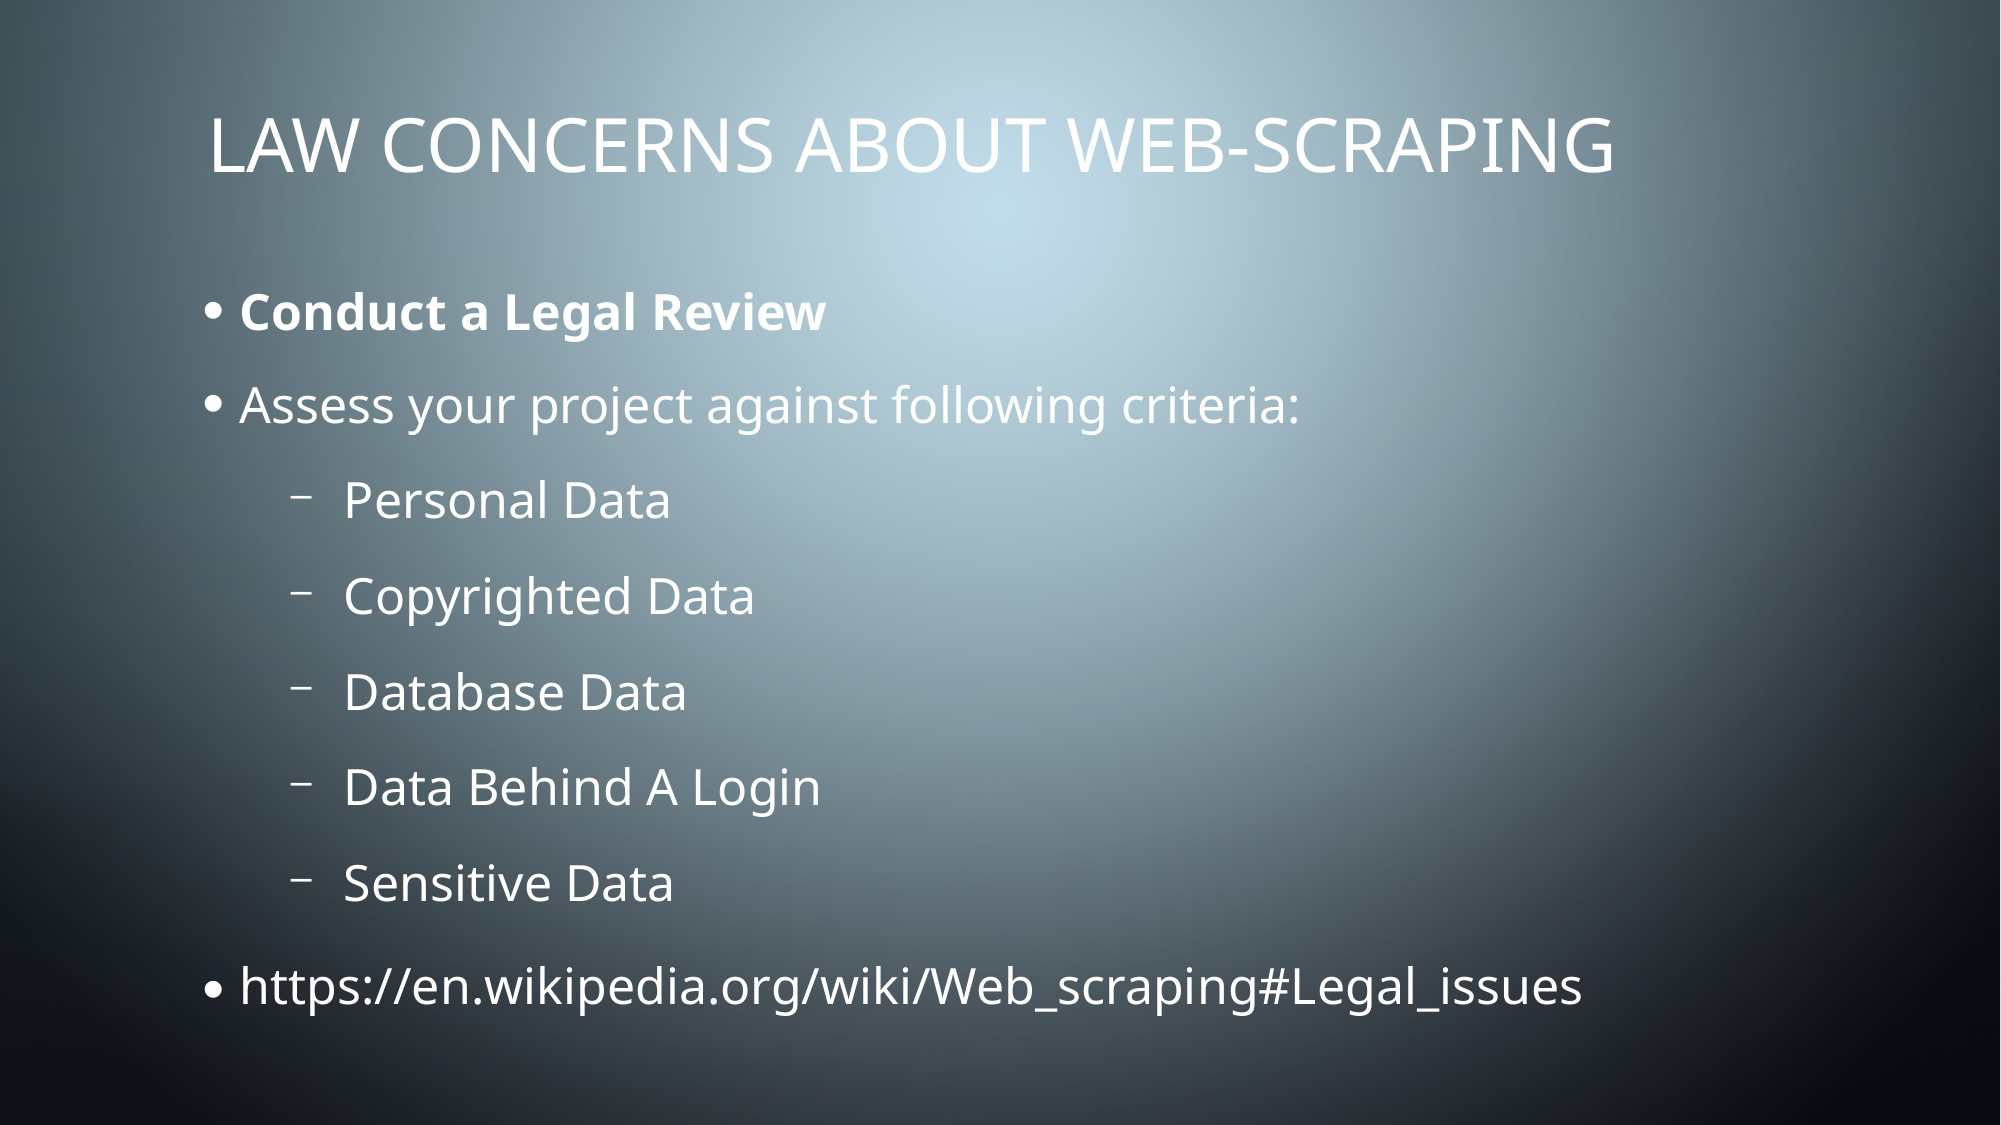

# LAW CONCERNS About web-scraping
Conduct a Legal Review
Assess your project against following criteria:
Personal Data
Copyrighted Data
Database Data
Data Behind A Login
Sensitive Data
https://en.wikipedia.org/wiki/Web_scraping#Legal_issues